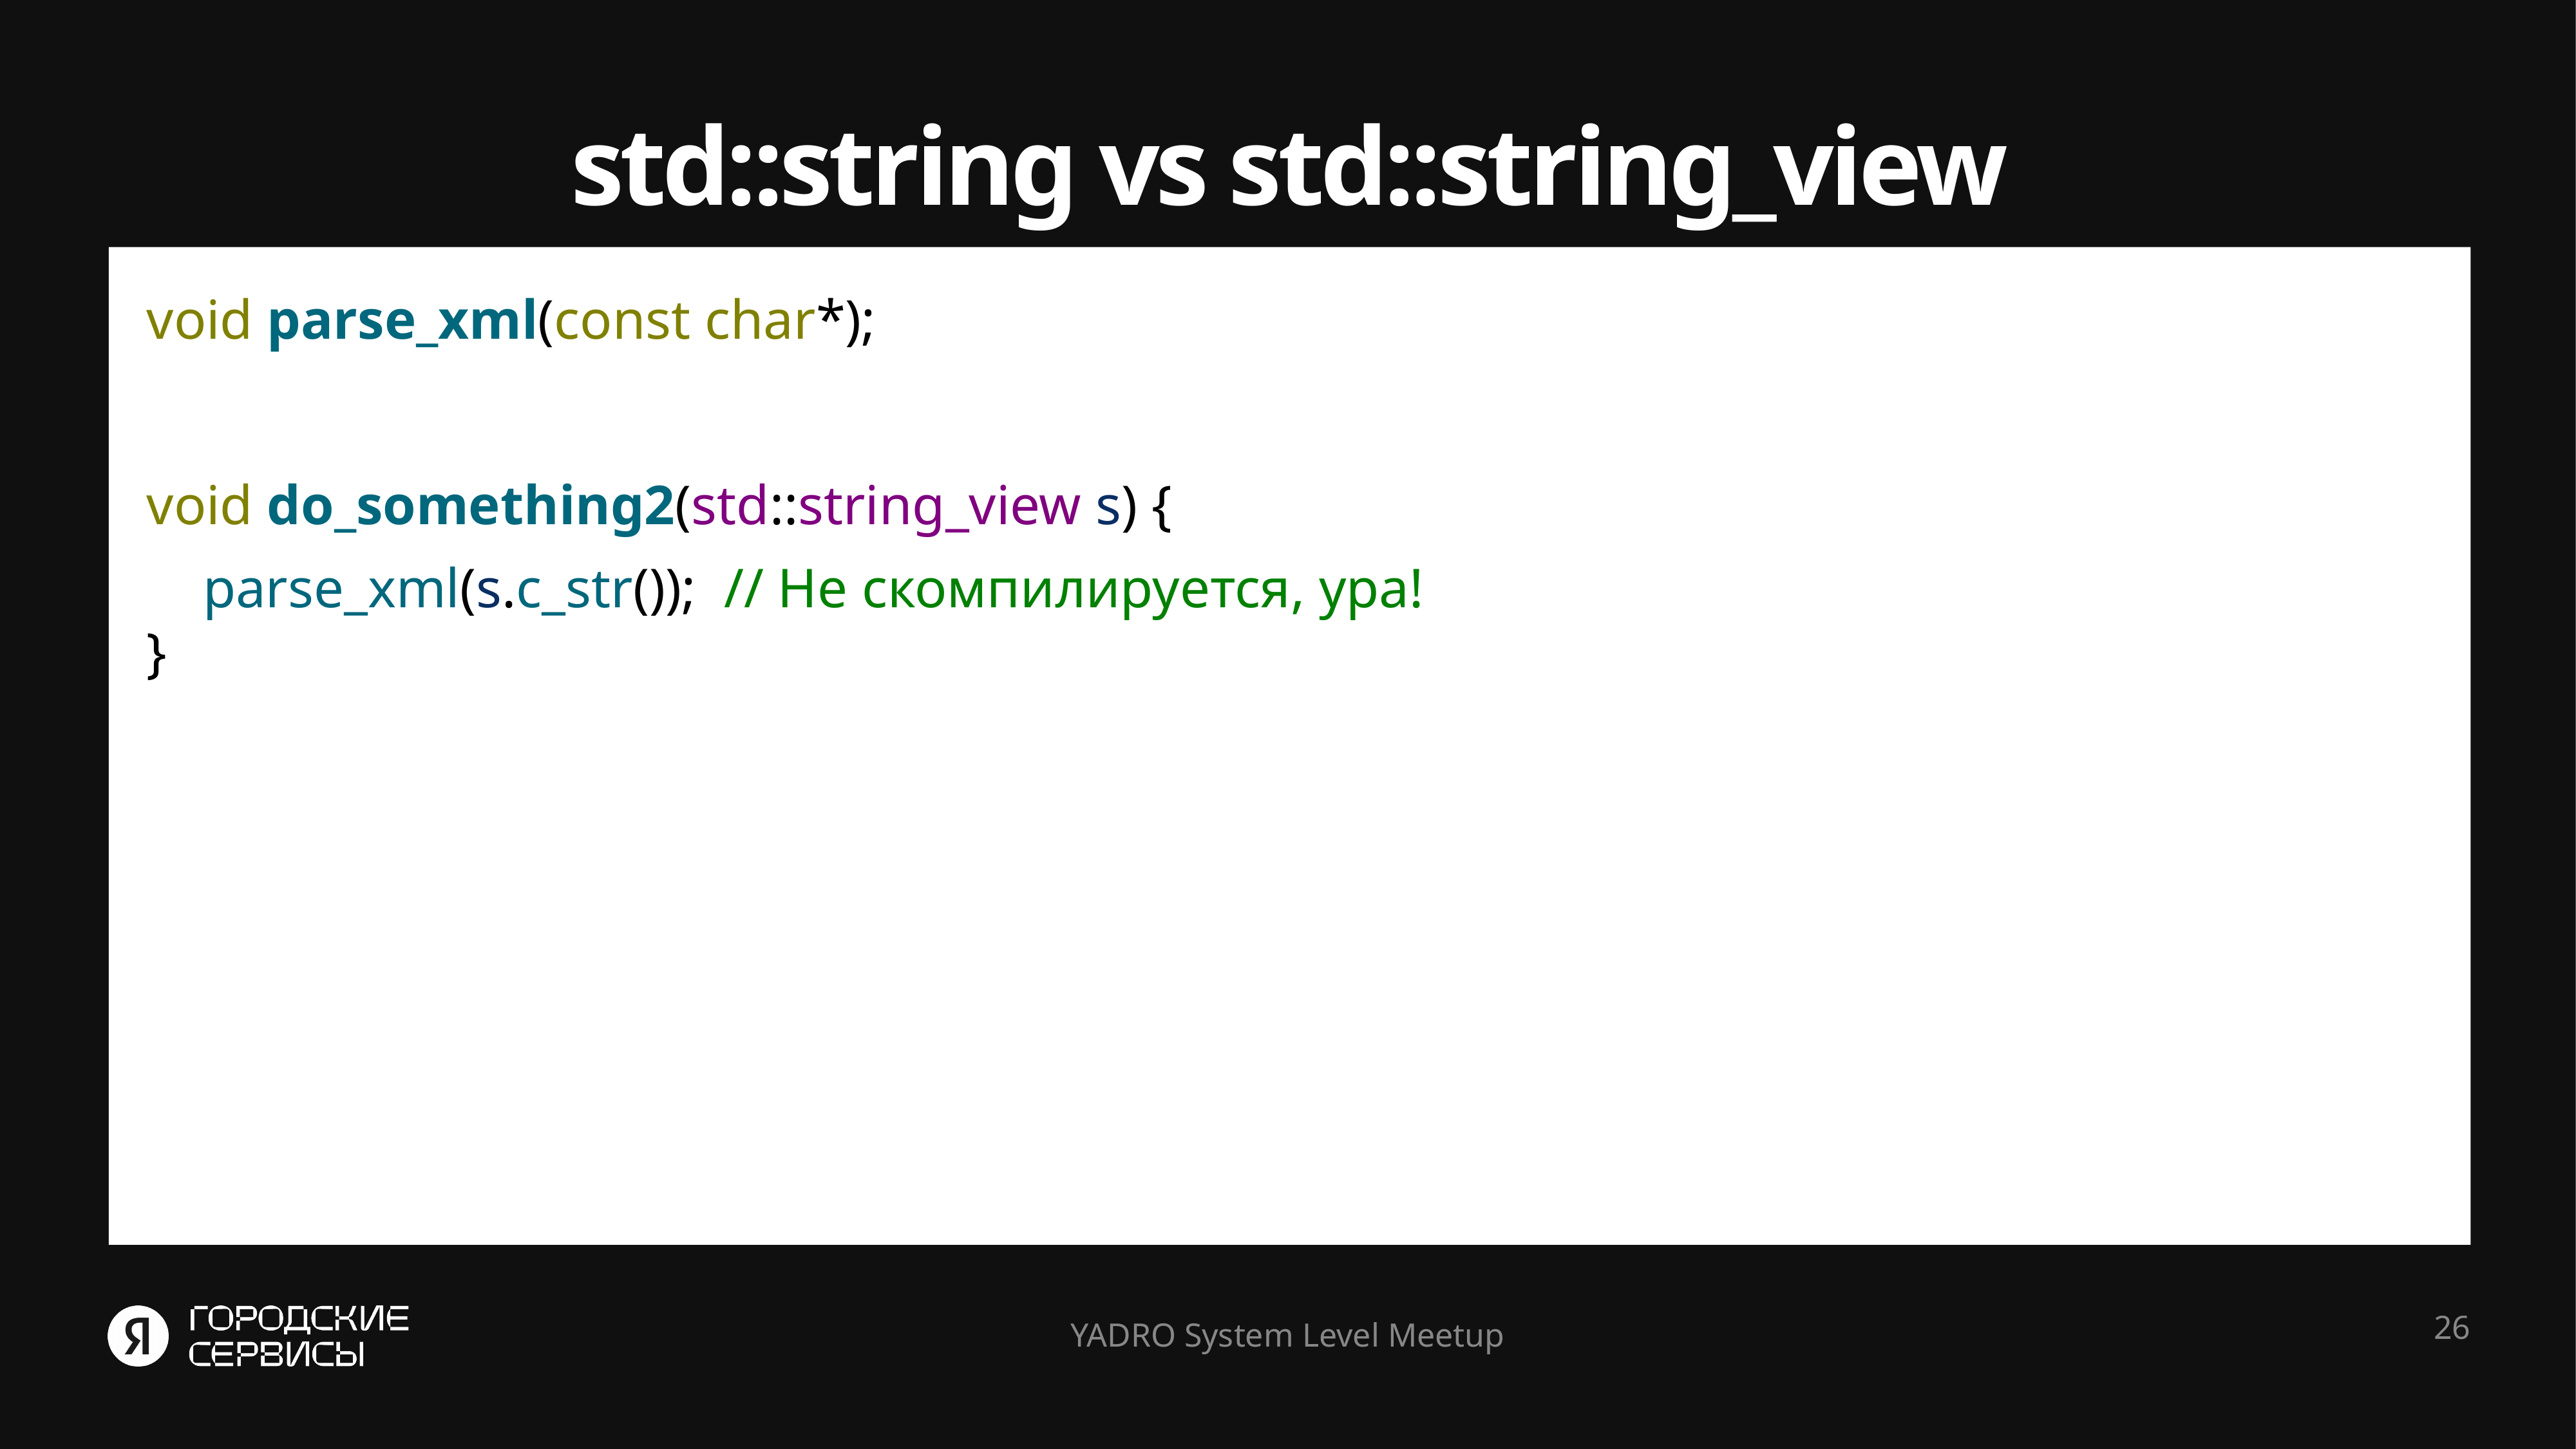

std::string vs std::string_view
# void parse_xml(const char*);
void do_something2(std::string_view s) {
 parse_xml(s.c_str()); // Не скомпилируется, ура!
}
YADRO System Level Meetup